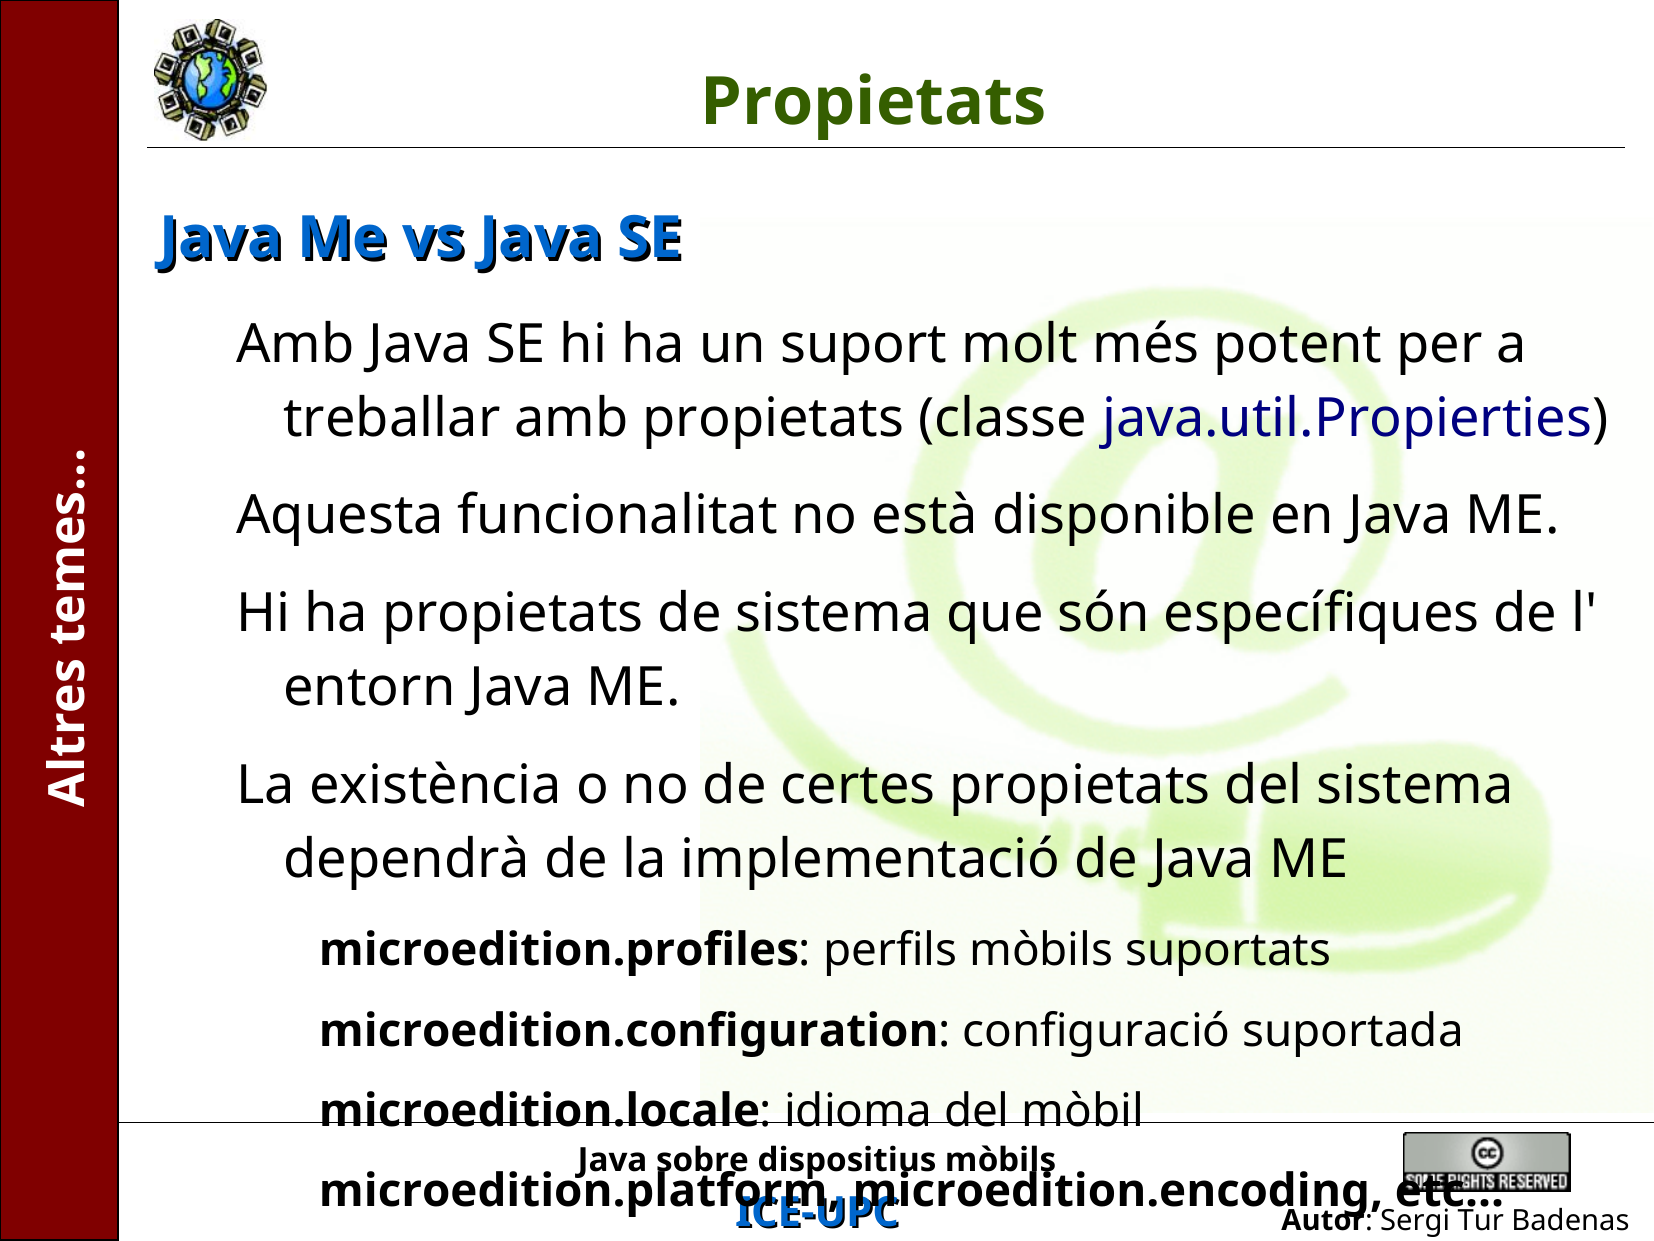

# Propietats
Java Me vs Java SE
Amb Java SE hi ha un suport molt més potent per a treballar amb propietats (classe java.util.Propierties)
Aquesta funcionalitat no està disponible en Java ME.
Hi ha propietats de sistema que són específiques de l' entorn Java ME.
La existència o no de certes propietats del sistema dependrà de la implementació de Java ME
microedition.profiles: perfils mòbils suportats
microedition.configuration: configuració suportada
microedition.locale: idioma del mòbil
microedition.platform, microedition.encoding, etc...